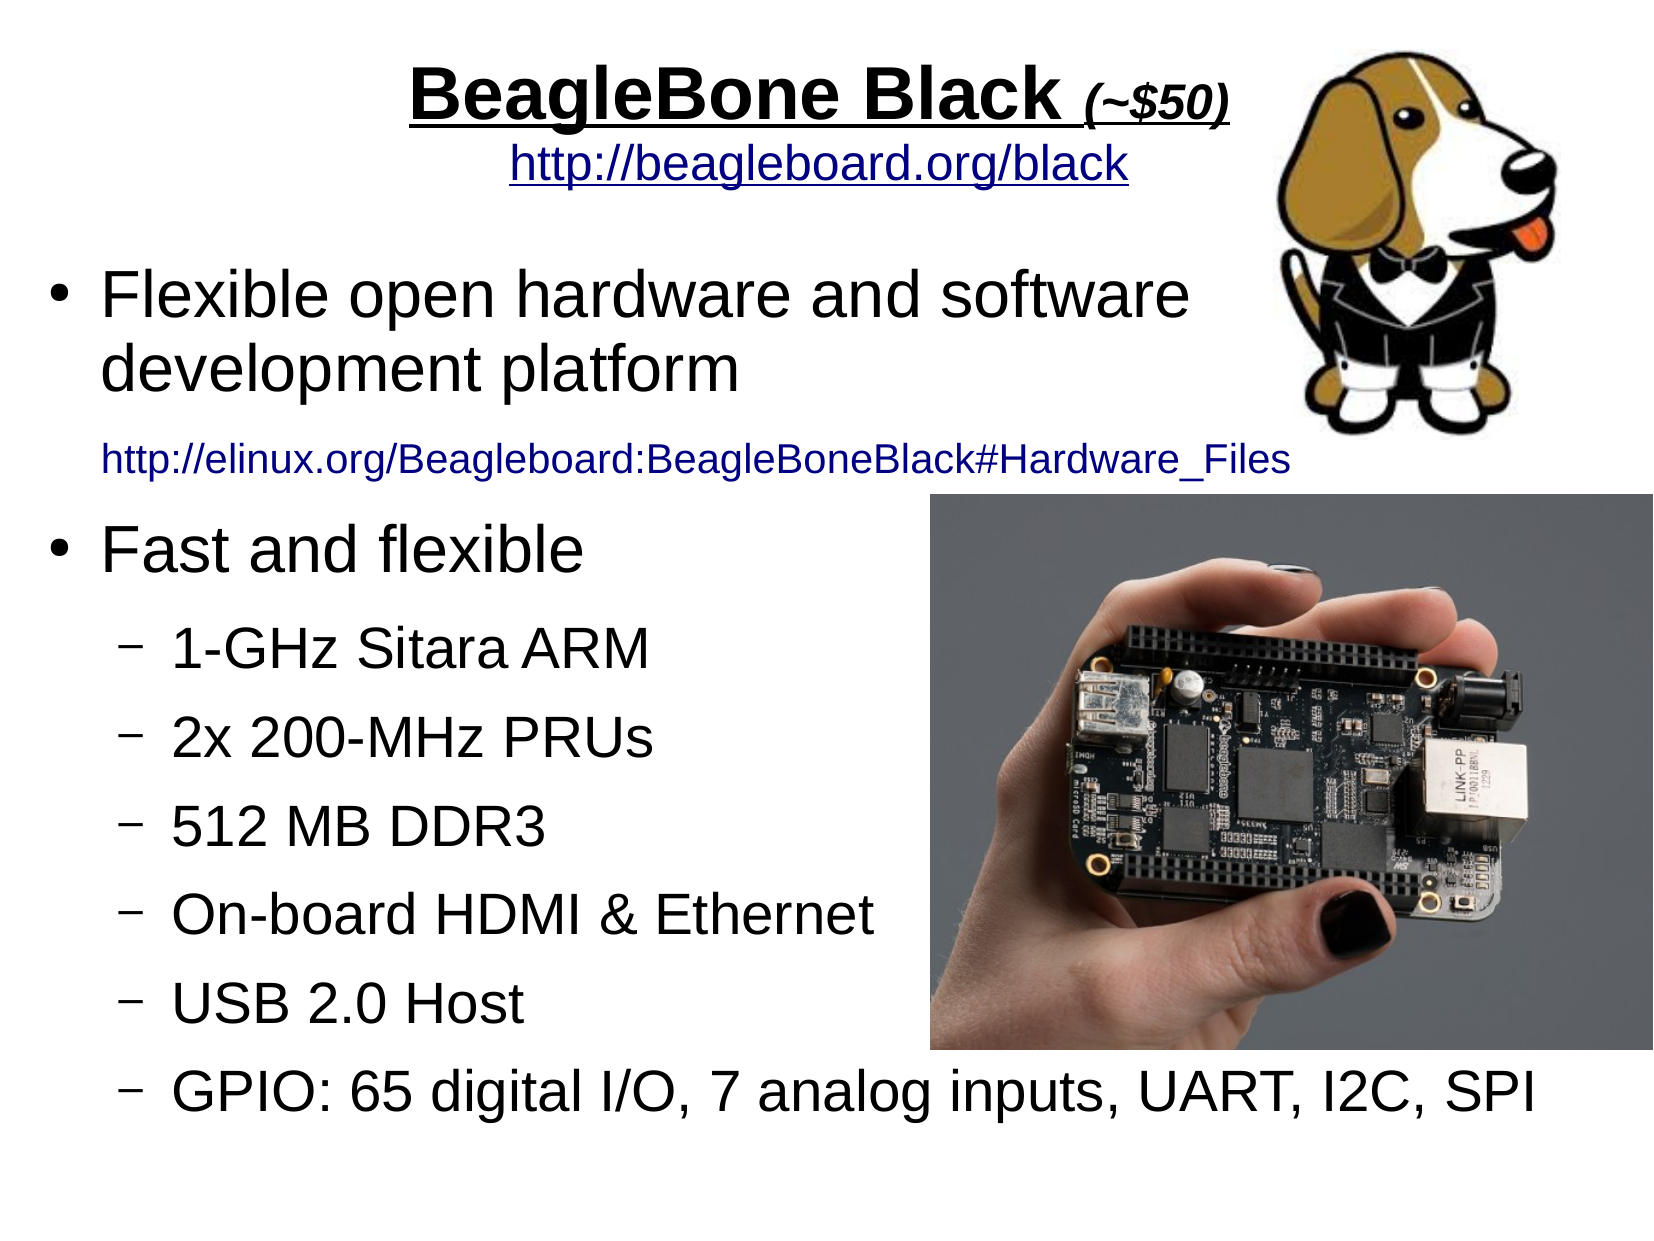

# BeagleBone Black (~$50) http://beagleboard.org/black
Flexible open hardware and software development platform
http://elinux.org/Beagleboard:BeagleBoneBlack#Hardware_Files
Fast and flexible
1-GHz Sitara ARM
2x 200-MHz PRUs
512 MB DDR3
On-board HDMI & Ethernet
USB 2.0 Host
GPIO: 65 digital I/O, 7 analog inputs, UART, I2C, SPI